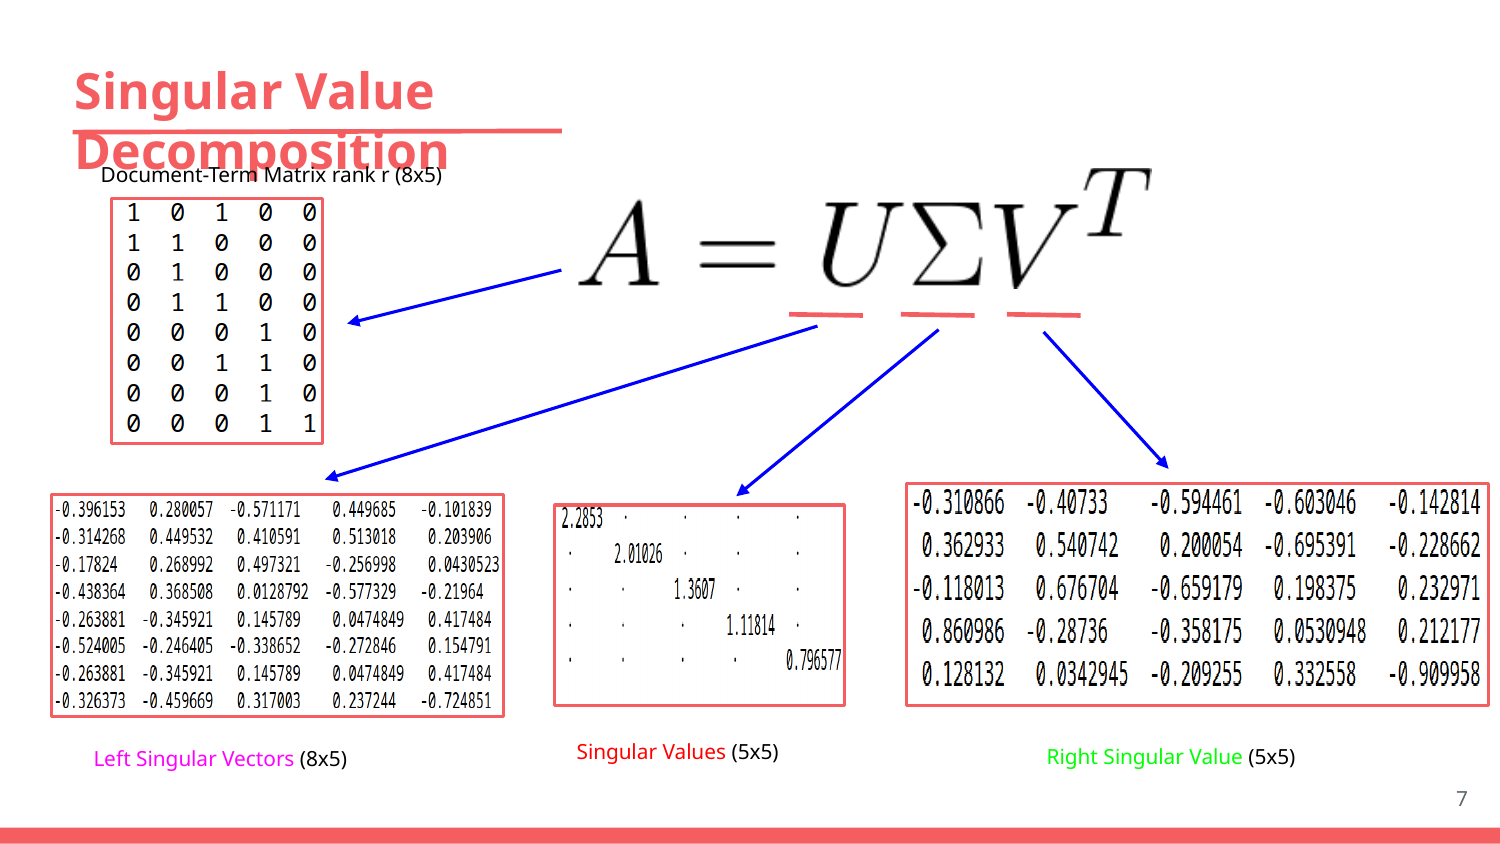

Singular Value Decomposition
Document-Term Matrix rank r (8x5)
Singular Values (5x5)
Right Singular Value (5x5)
Left Singular Vectors (8x5)